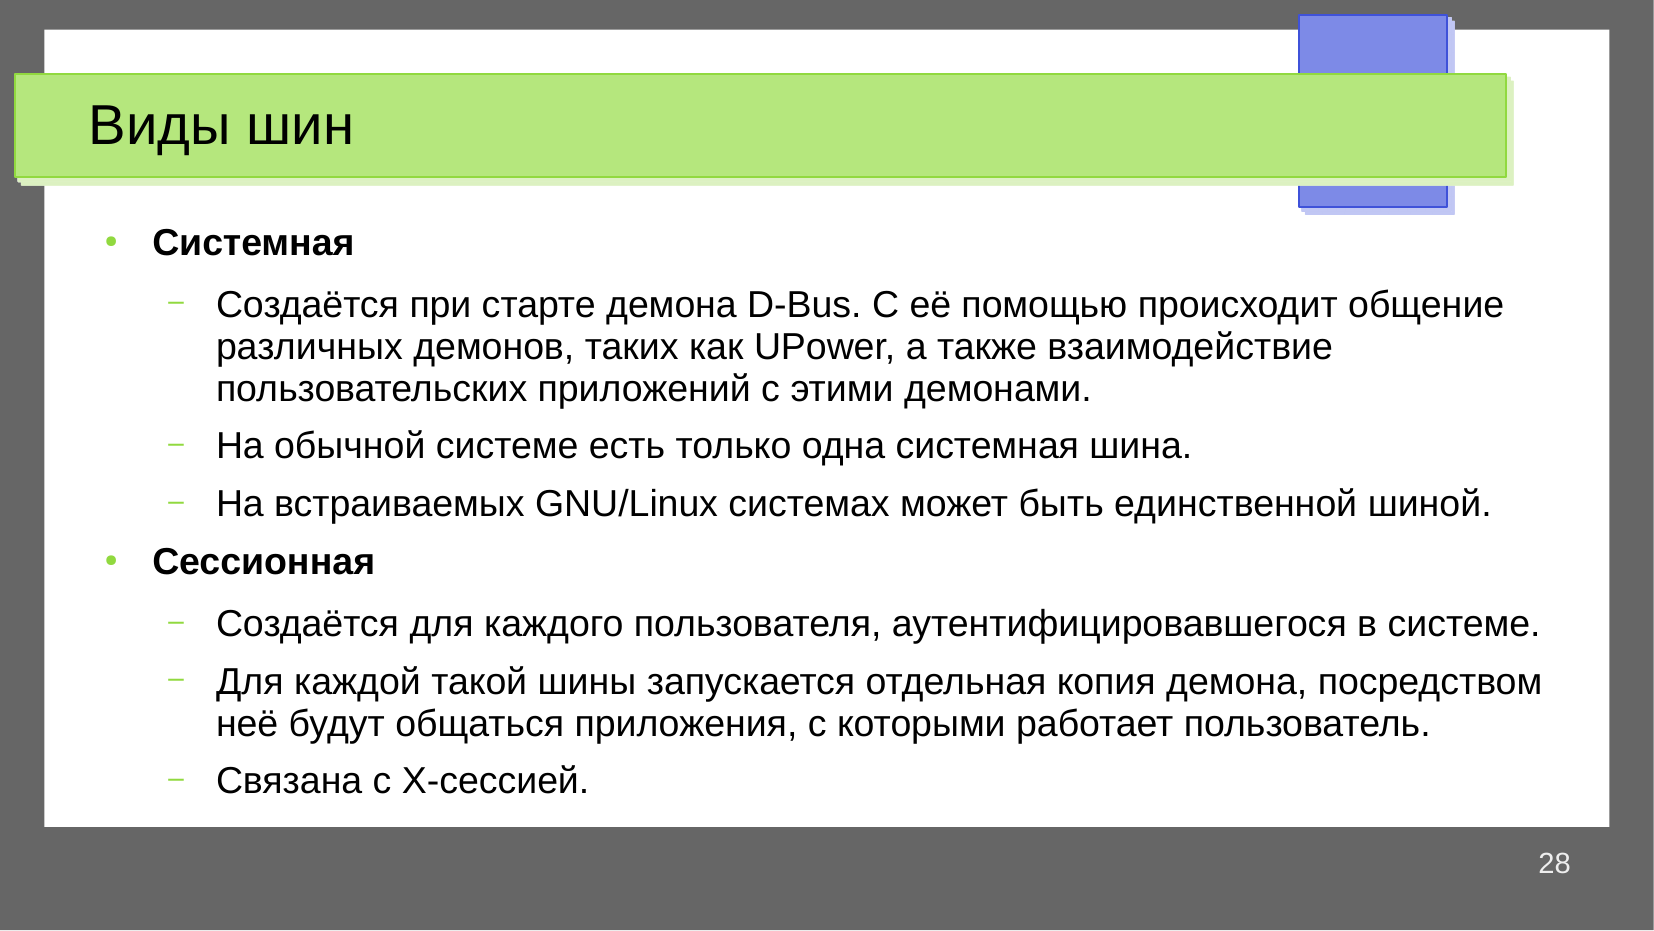

# Виды шин
Системная
Создаётся при старте демона D-Bus. С её помощью происходит общение различных демонов, таких как UPower, а также взаимодействие пользовательских приложений с этими демонами.
На обычной системе есть только одна системная шина.
На встраиваемых GNU/Linux системах может быть единственной шиной.
Сессионная
Создаётся для каждого пользователя, аутентифицировавшегося в системе.
Для каждой такой шины запускается отдельная копия демона, посредством неё будут общаться приложения, с которыми работает пользователь.
Связана с X-сессией.
28